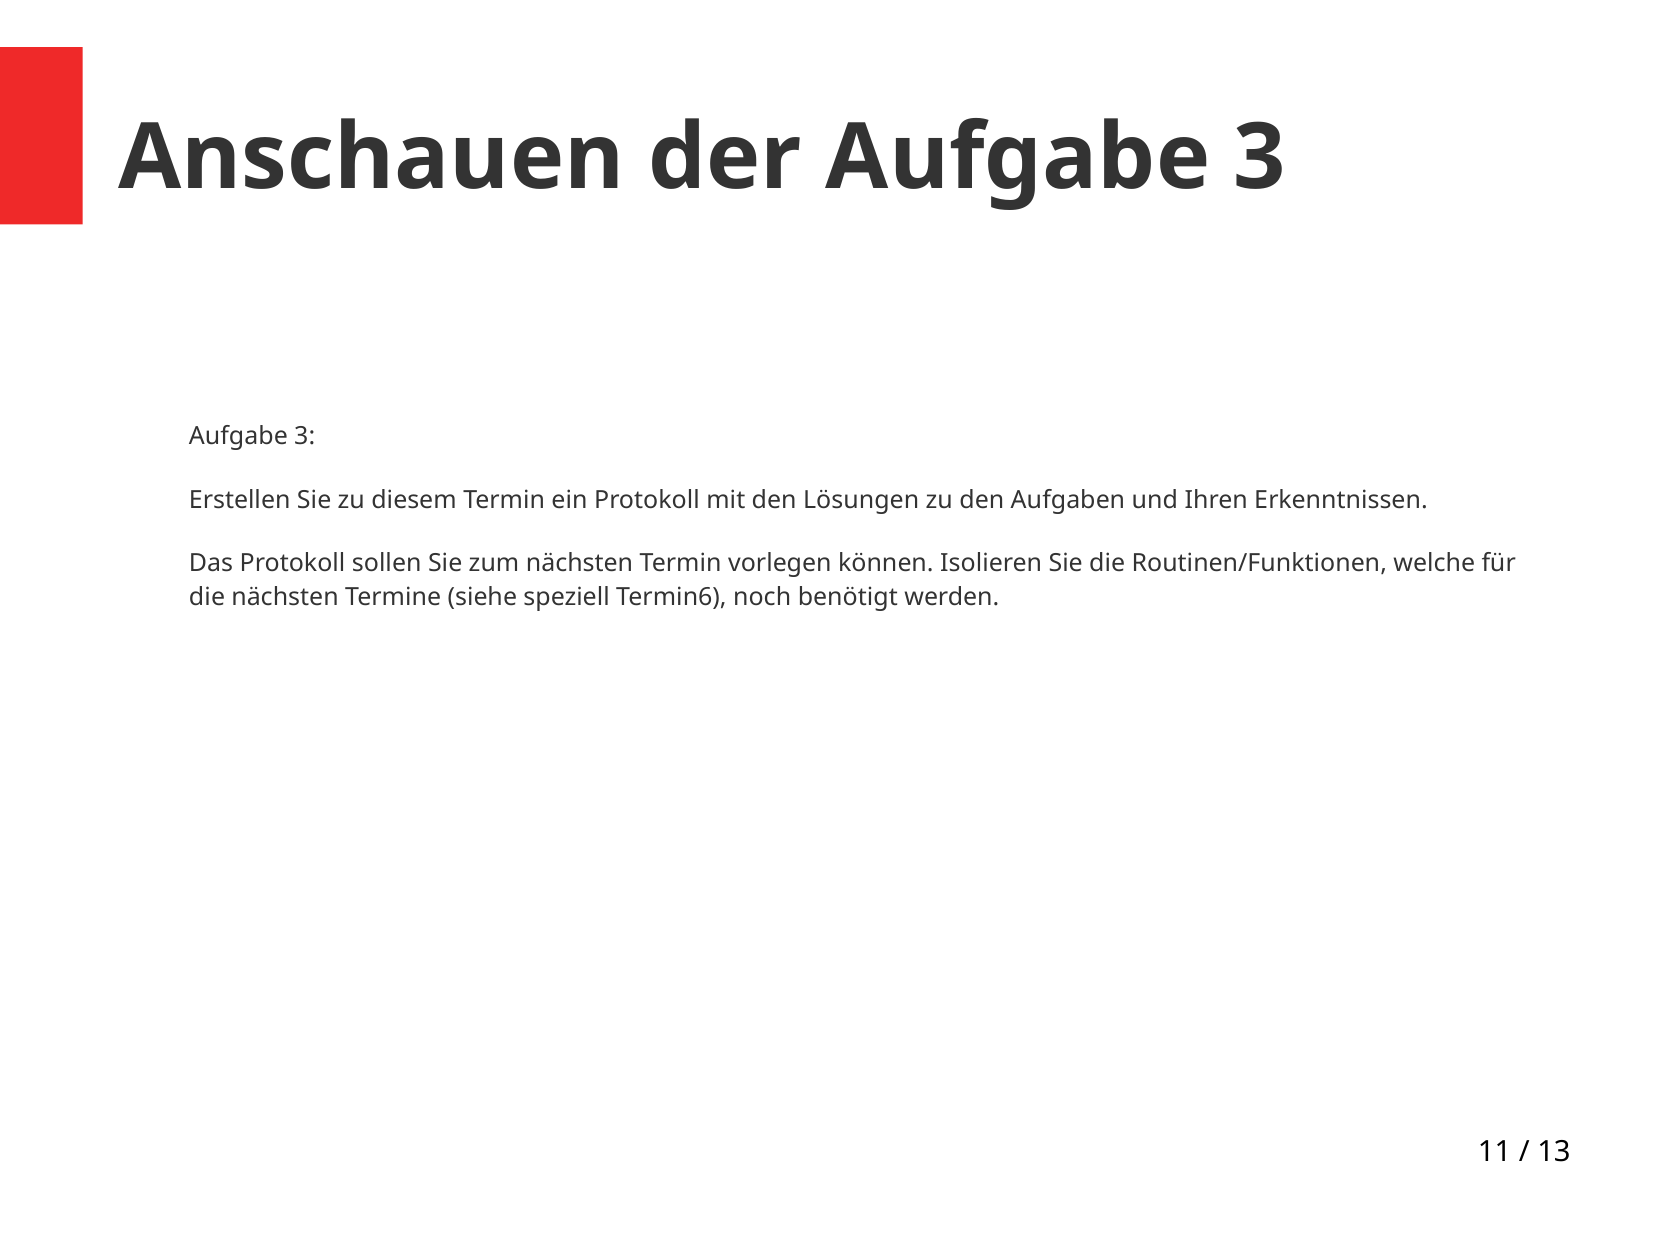

# Anschauen der Aufgabe 3
Aufgabe 3:
Erstellen Sie zu diesem Termin ein Protokoll mit den Lösungen zu den Aufgaben und Ihren Erkenntnissen.
Das Protokoll sollen Sie zum nächsten Termin vorlegen können. Isolieren Sie die Routinen/Funktionen, welche für die nächsten Termine (siehe speziell Termin6), noch benötigt werden.
11